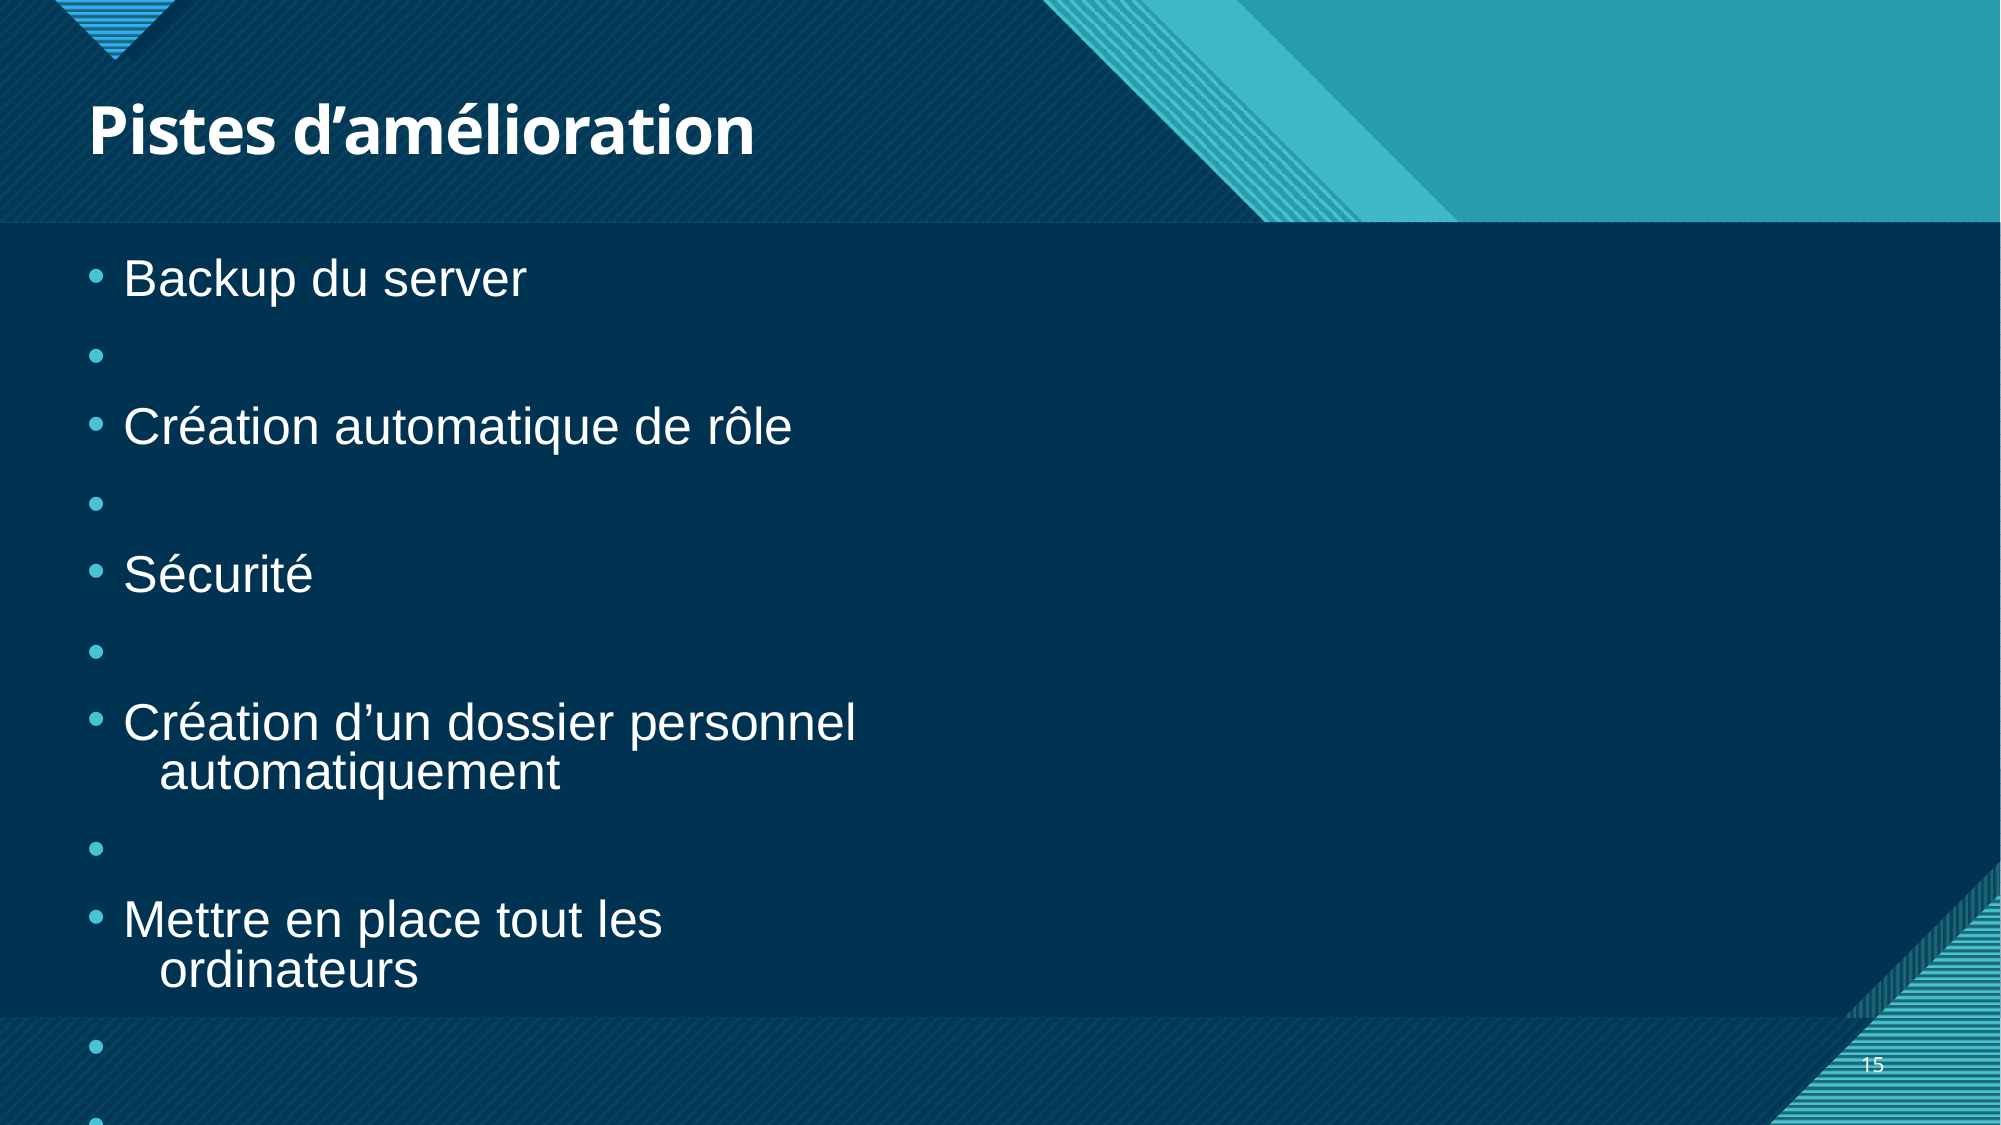

# Pistes d’amélioration
Backup du server
Création automatique de rôle
Sécurité
Création d’un dossier personnel automatiquement
Mettre en place tout les ordinateurs